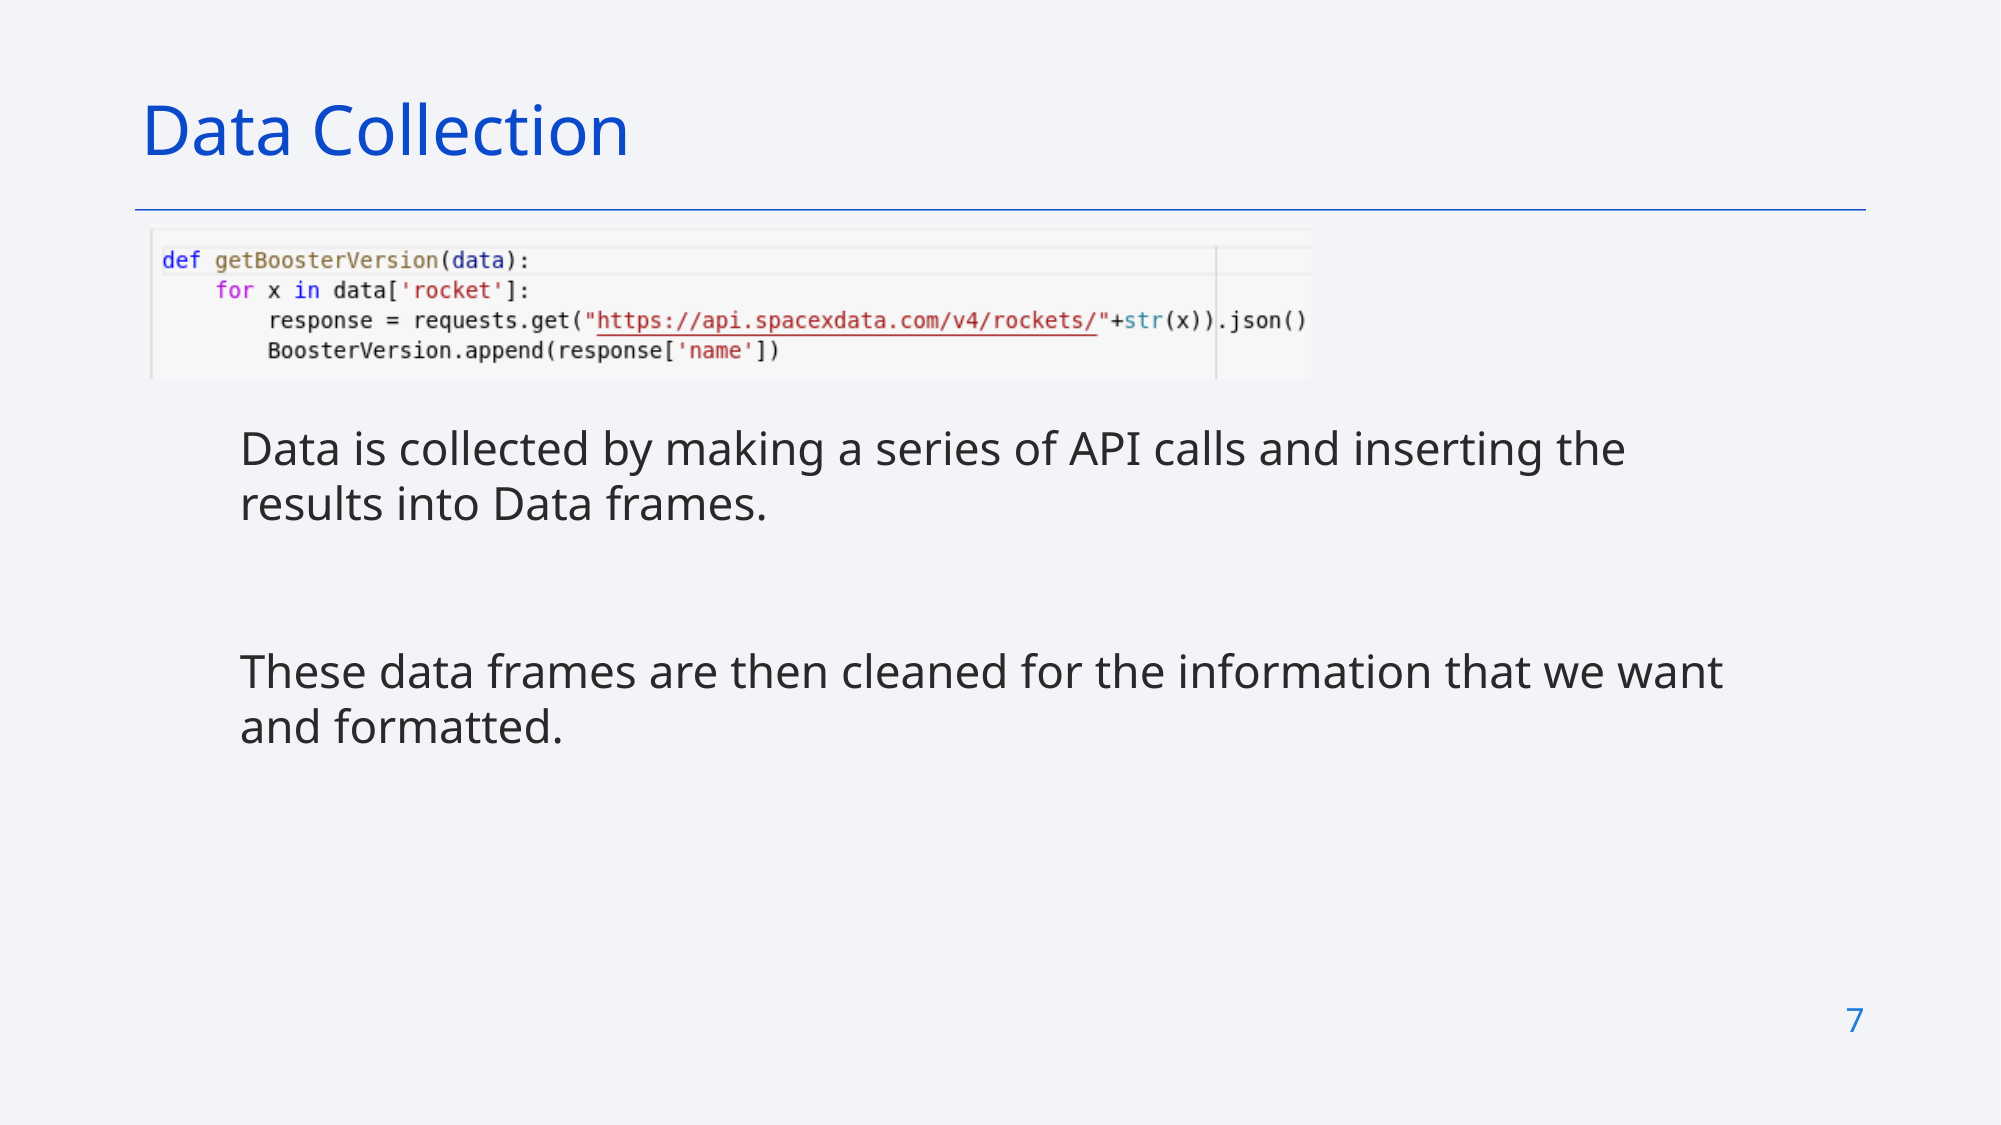

Data Collection
# Data is collected by making a series of API calls and inserting the results into Data frames.
These data frames are then cleaned for the information that we want and formatted.